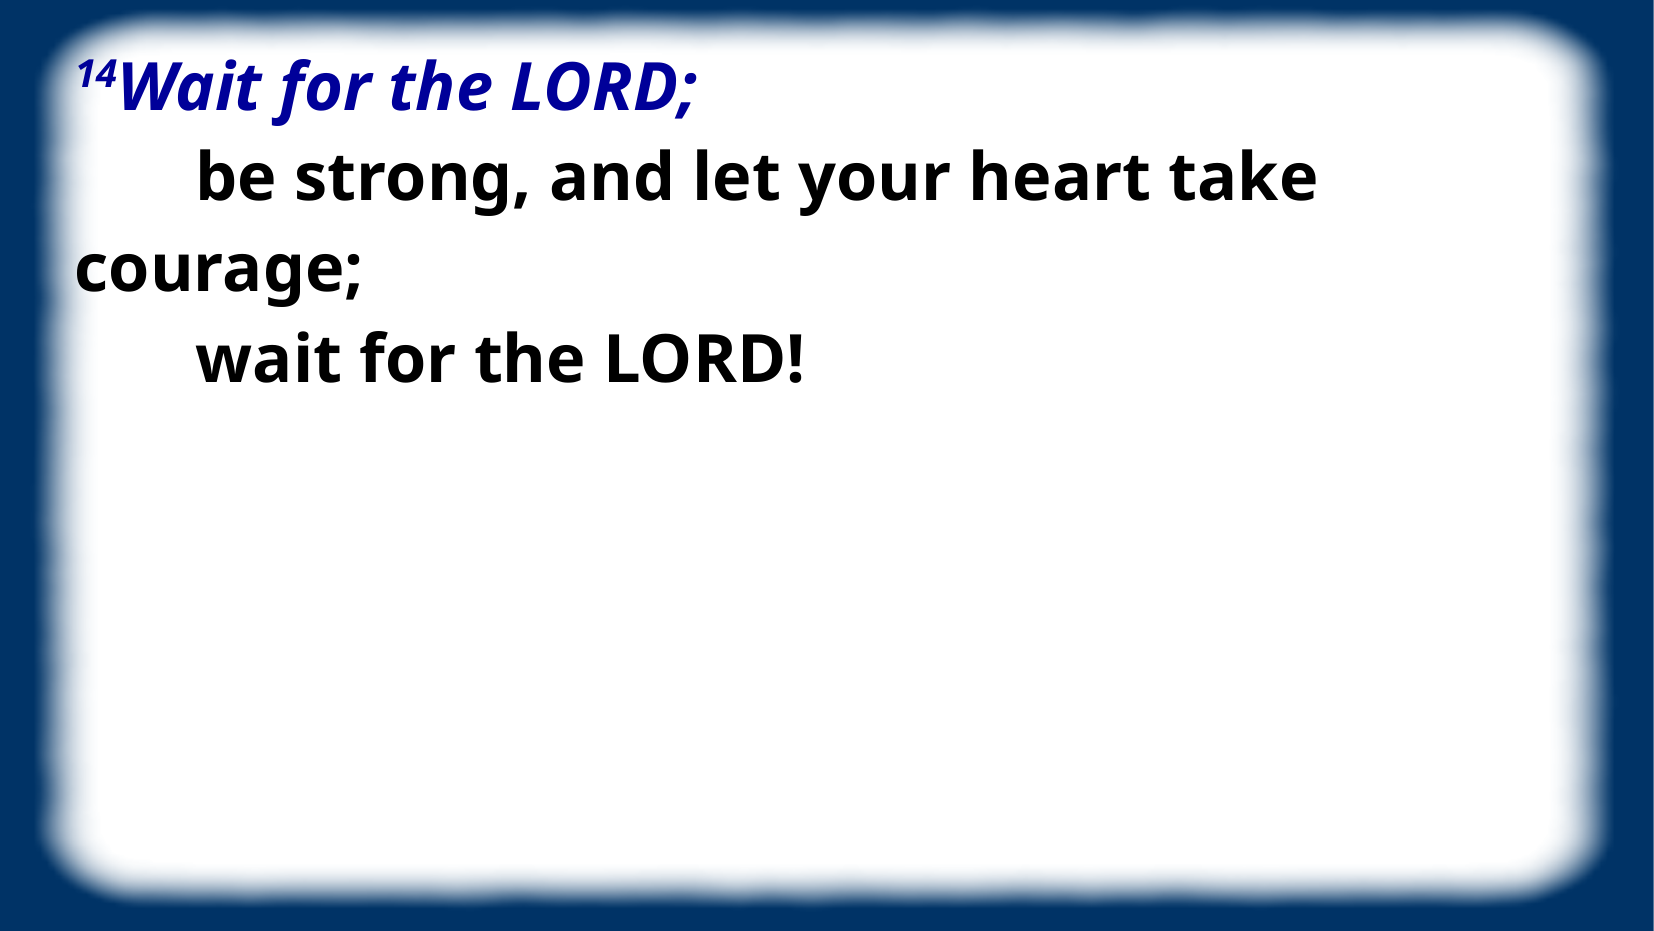

14Wait for the LORD;
 be strong, and let your heart take courage;
 wait for the LORD!